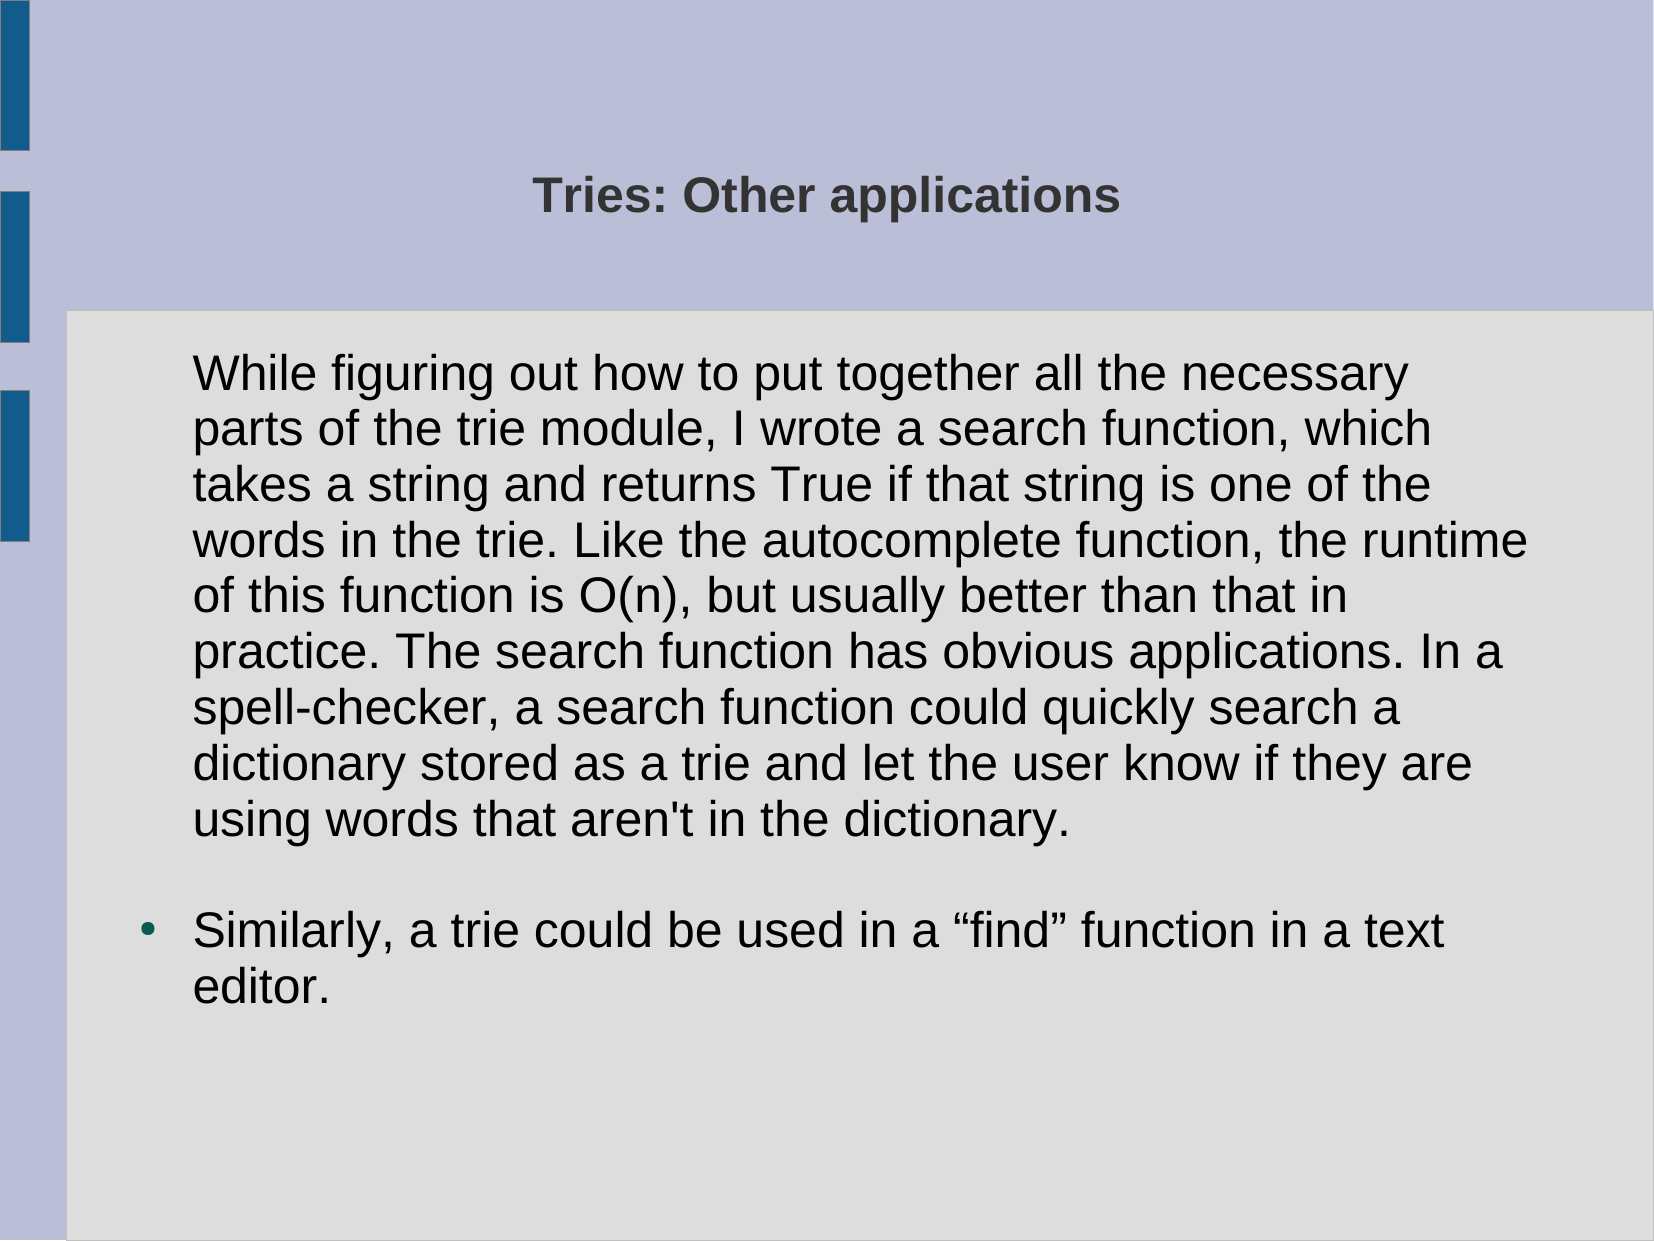

# Tries: Other applications
While figuring out how to put together all the necessary parts of the trie module, I wrote a search function, which takes a string and returns True if that string is one of the words in the trie. Like the autocomplete function, the runtime of this function is O(n), but usually better than that in practice. The search function has obvious applications. In a spell-checker, a search function could quickly search a dictionary stored as a trie and let the user know if they are using words that aren't in the dictionary.
Similarly, a trie could be used in a “find” function in a text editor.